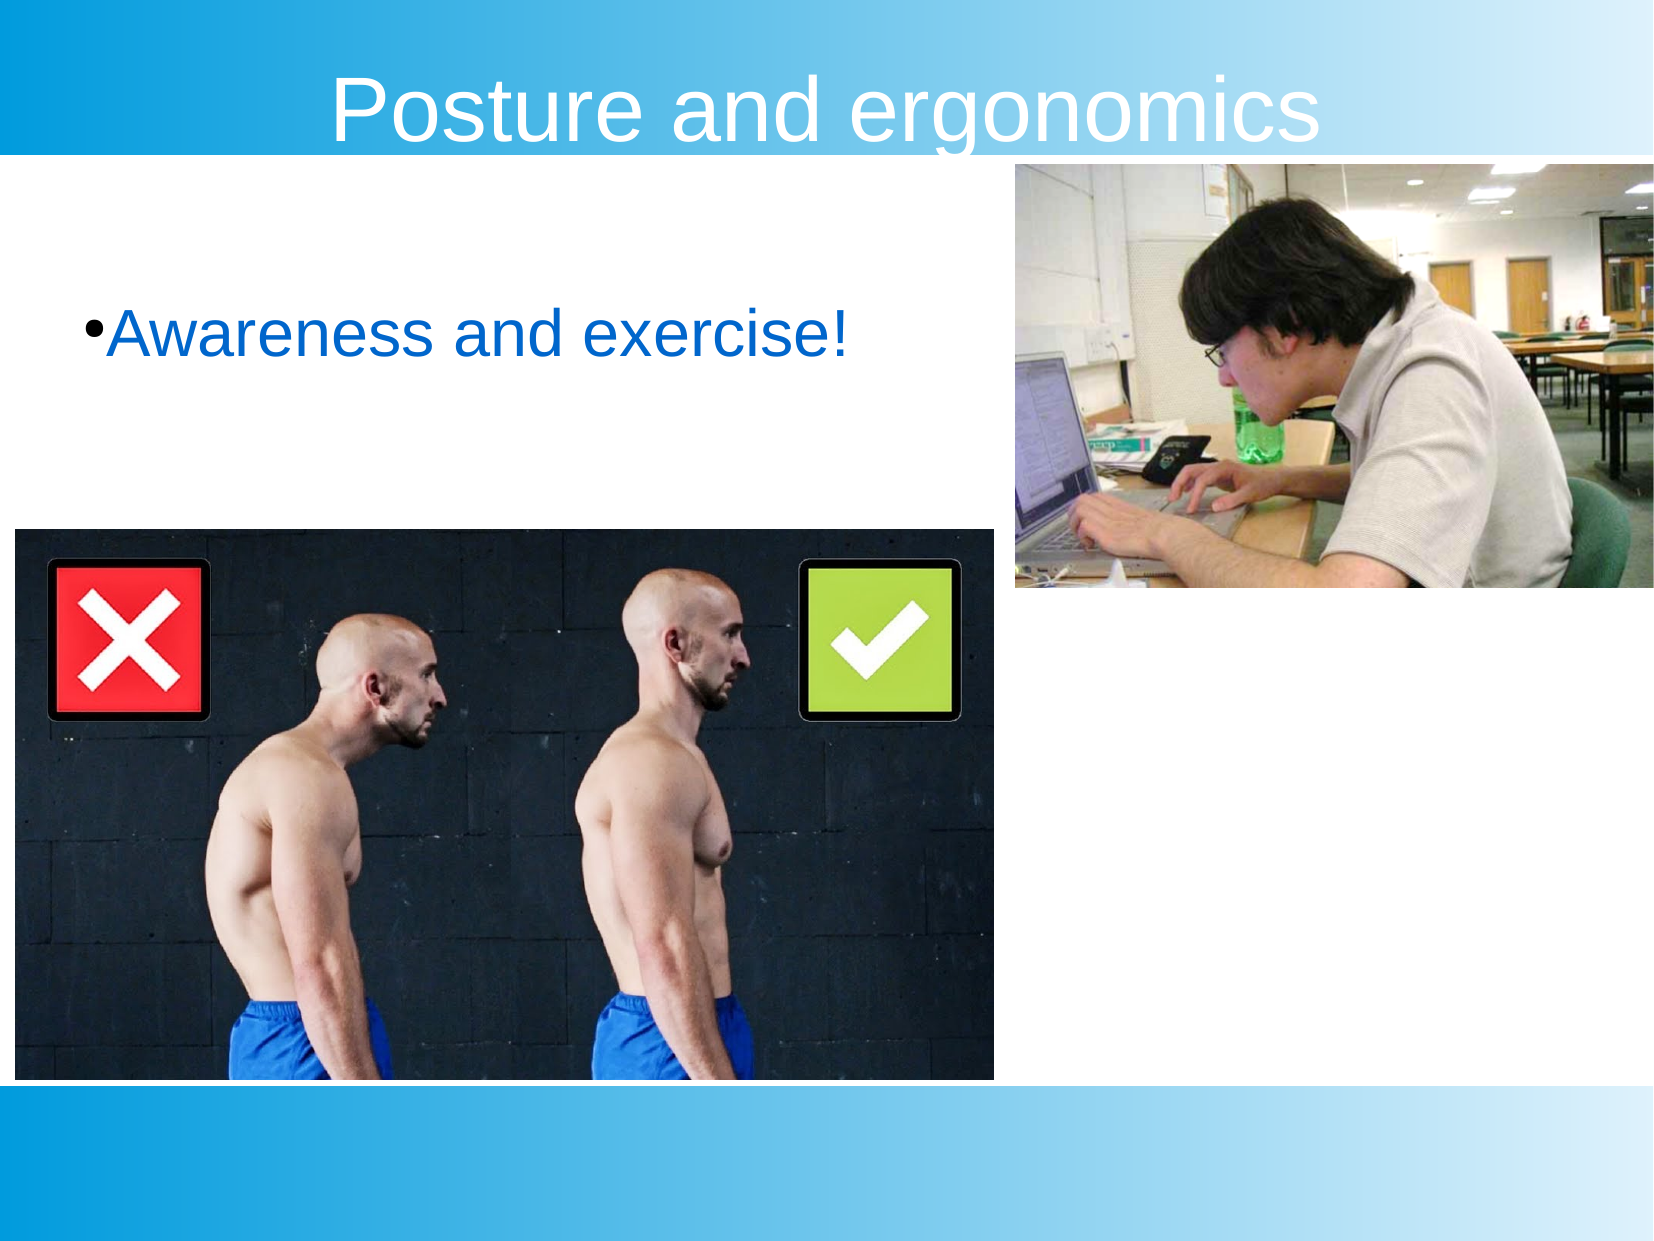

# Posture and ergonomics
Awareness and exercise!